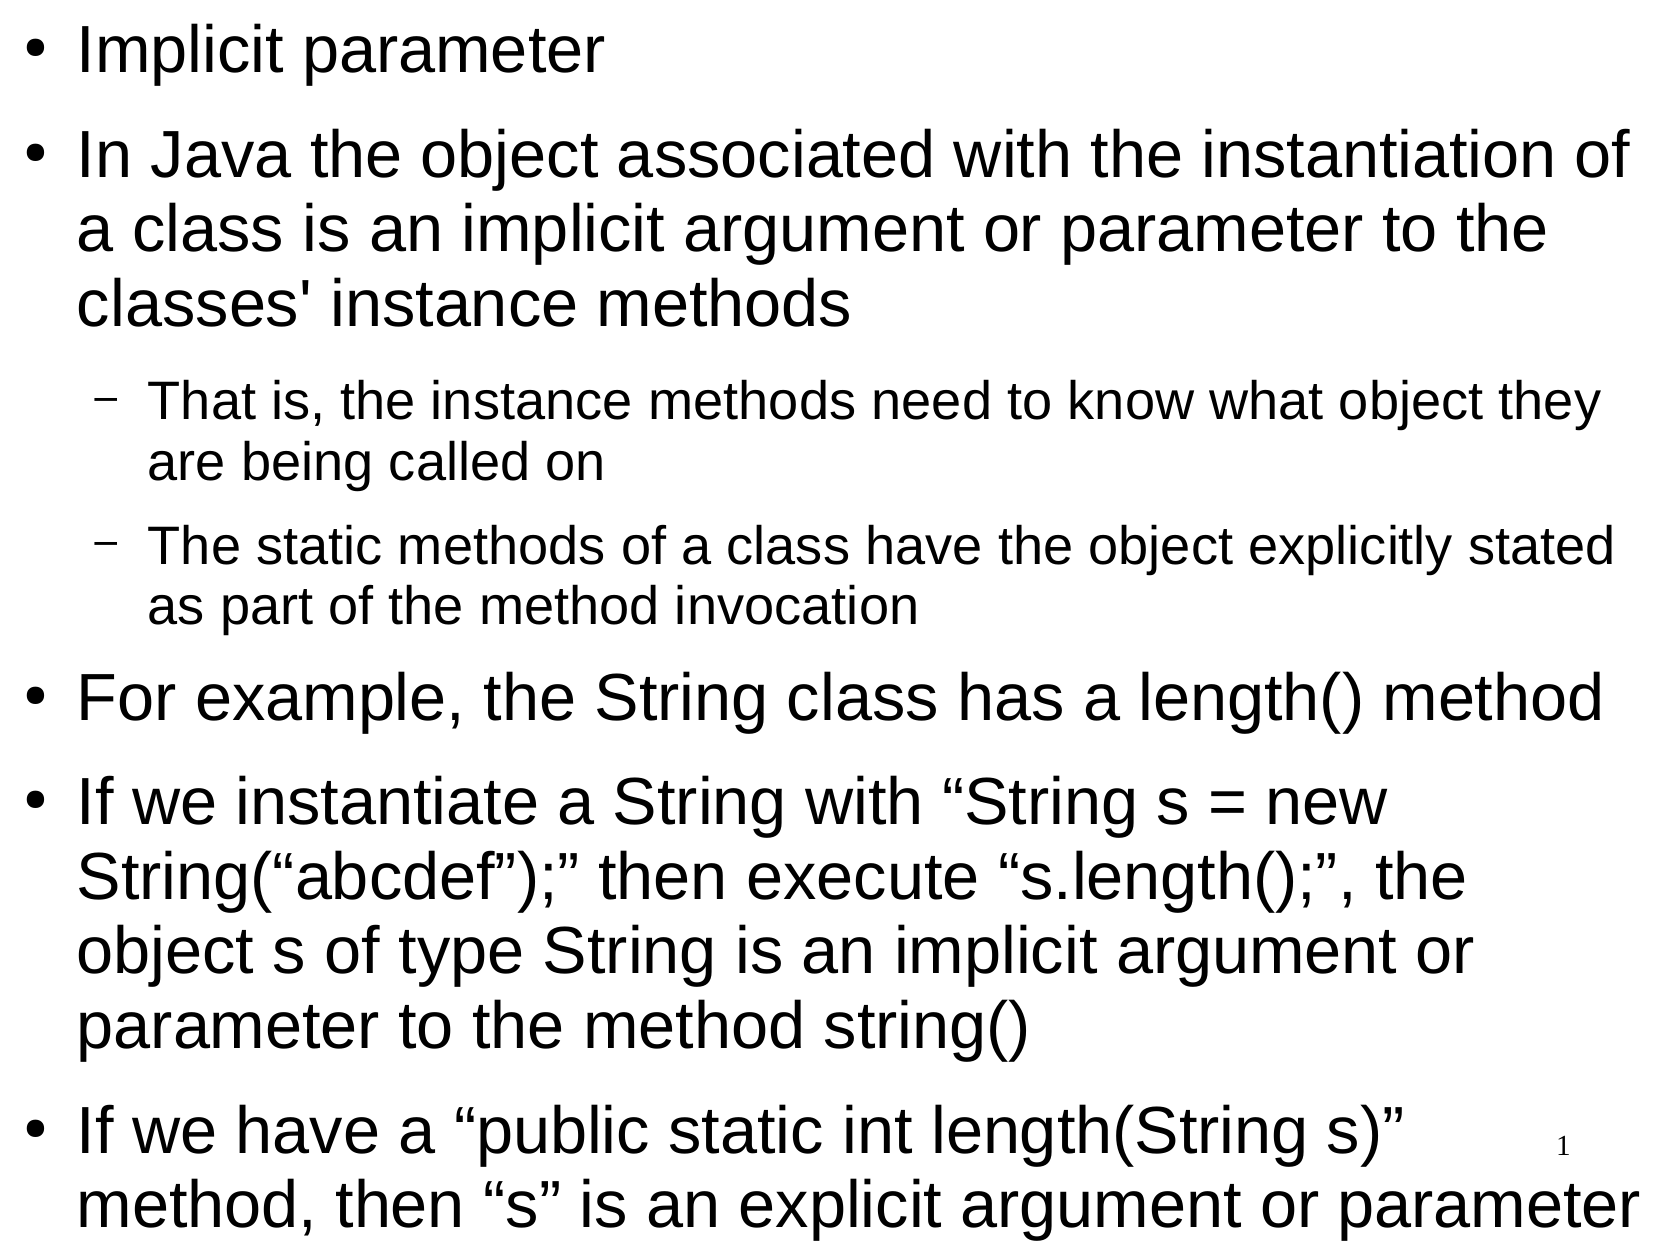

# Implicit parameter
In Java the object associated with the instantiation of a class is an implicit argument or parameter to the classes' instance methods
That is, the instance methods need to know what object they are being called on
The static methods of a class have the object explicitly stated as part of the method invocation
For example, the String class has a length() method
If we instantiate a String with “String s = new String(“abcdef”);” then execute “s.length();”, the object s of type String is an implicit argument or parameter to the method string()
If we have a “public static int length(String s)” method, then “s” is an explicit argument or parameter
1